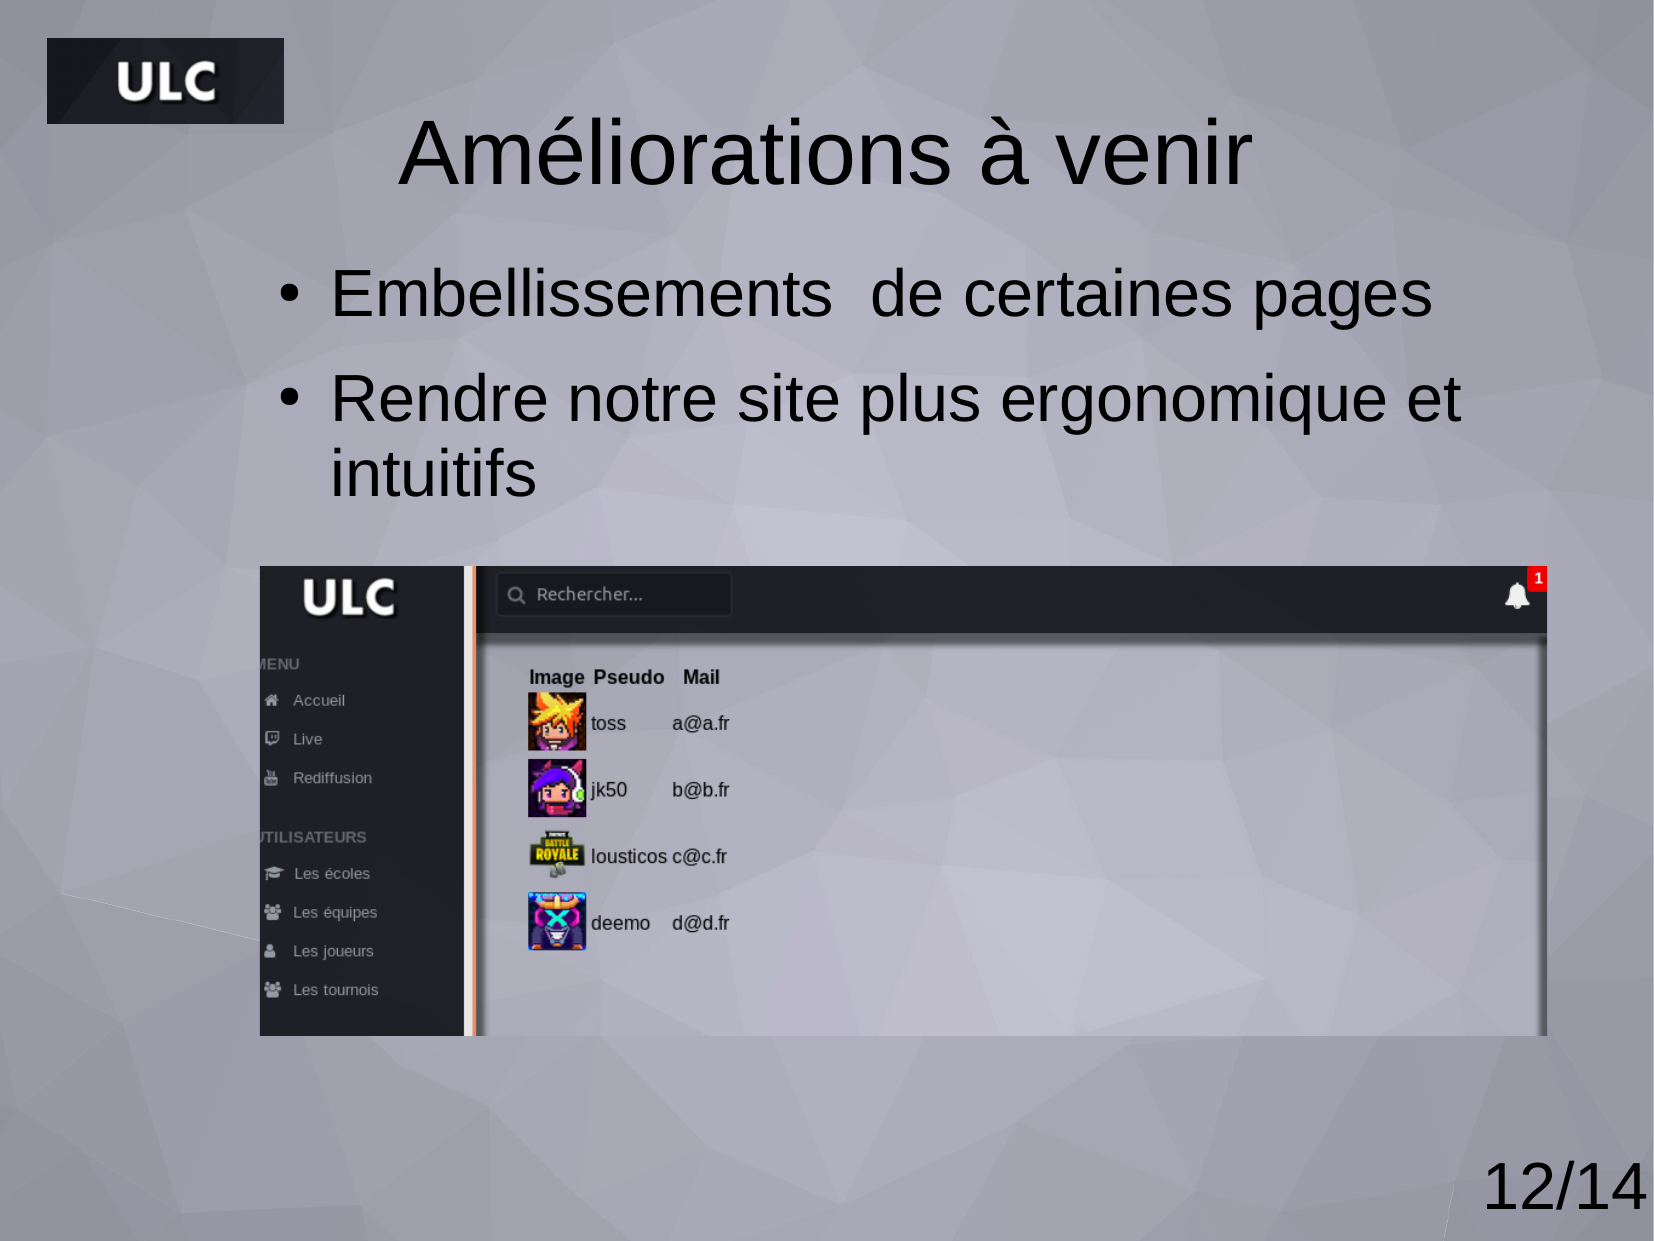

# Améliorations à venir
Embellissements de certaines pages
Rendre notre site plus ergonomique et intuitifs
12/14